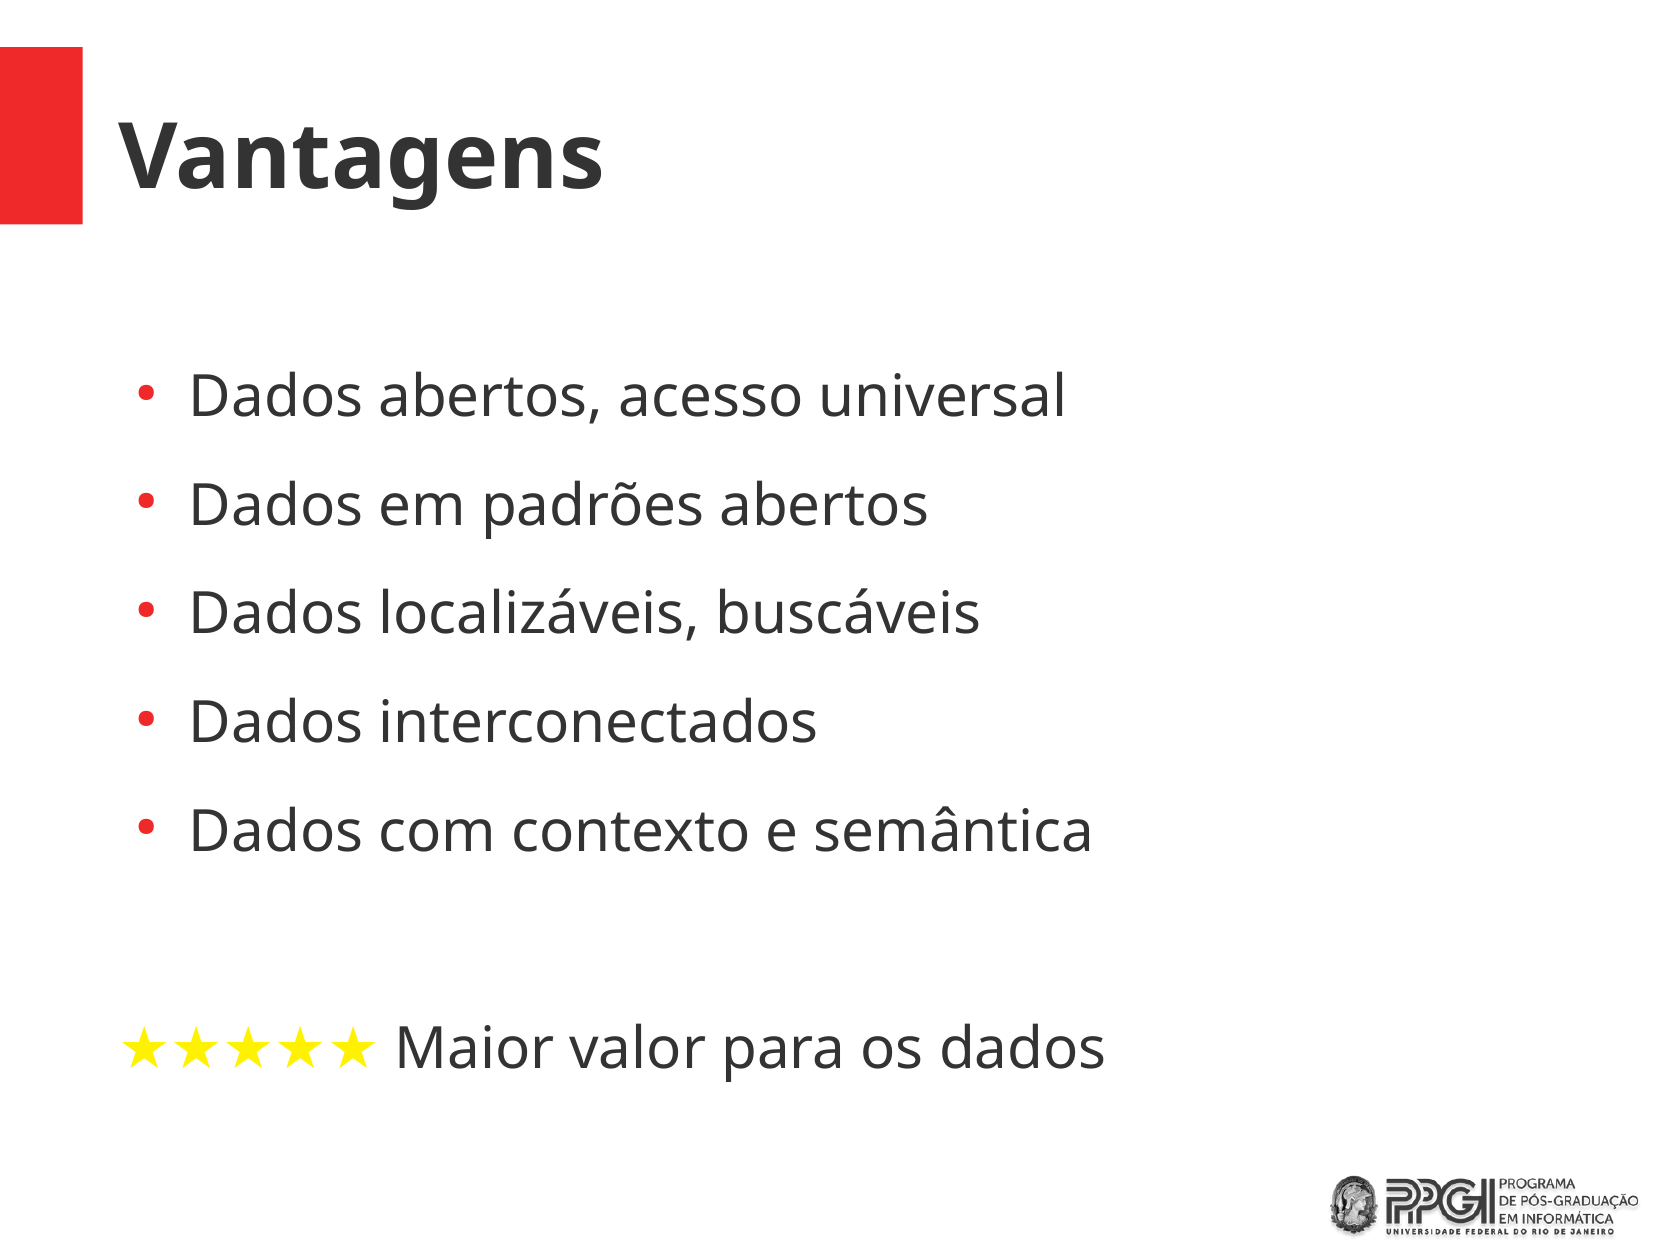

# Vantagens
Dados abertos, acesso universal
Dados em padrões abertos
Dados localizáveis, buscáveis
Dados interconectados
Dados com contexto e semântica
★★★★★ Maior valor para os dados